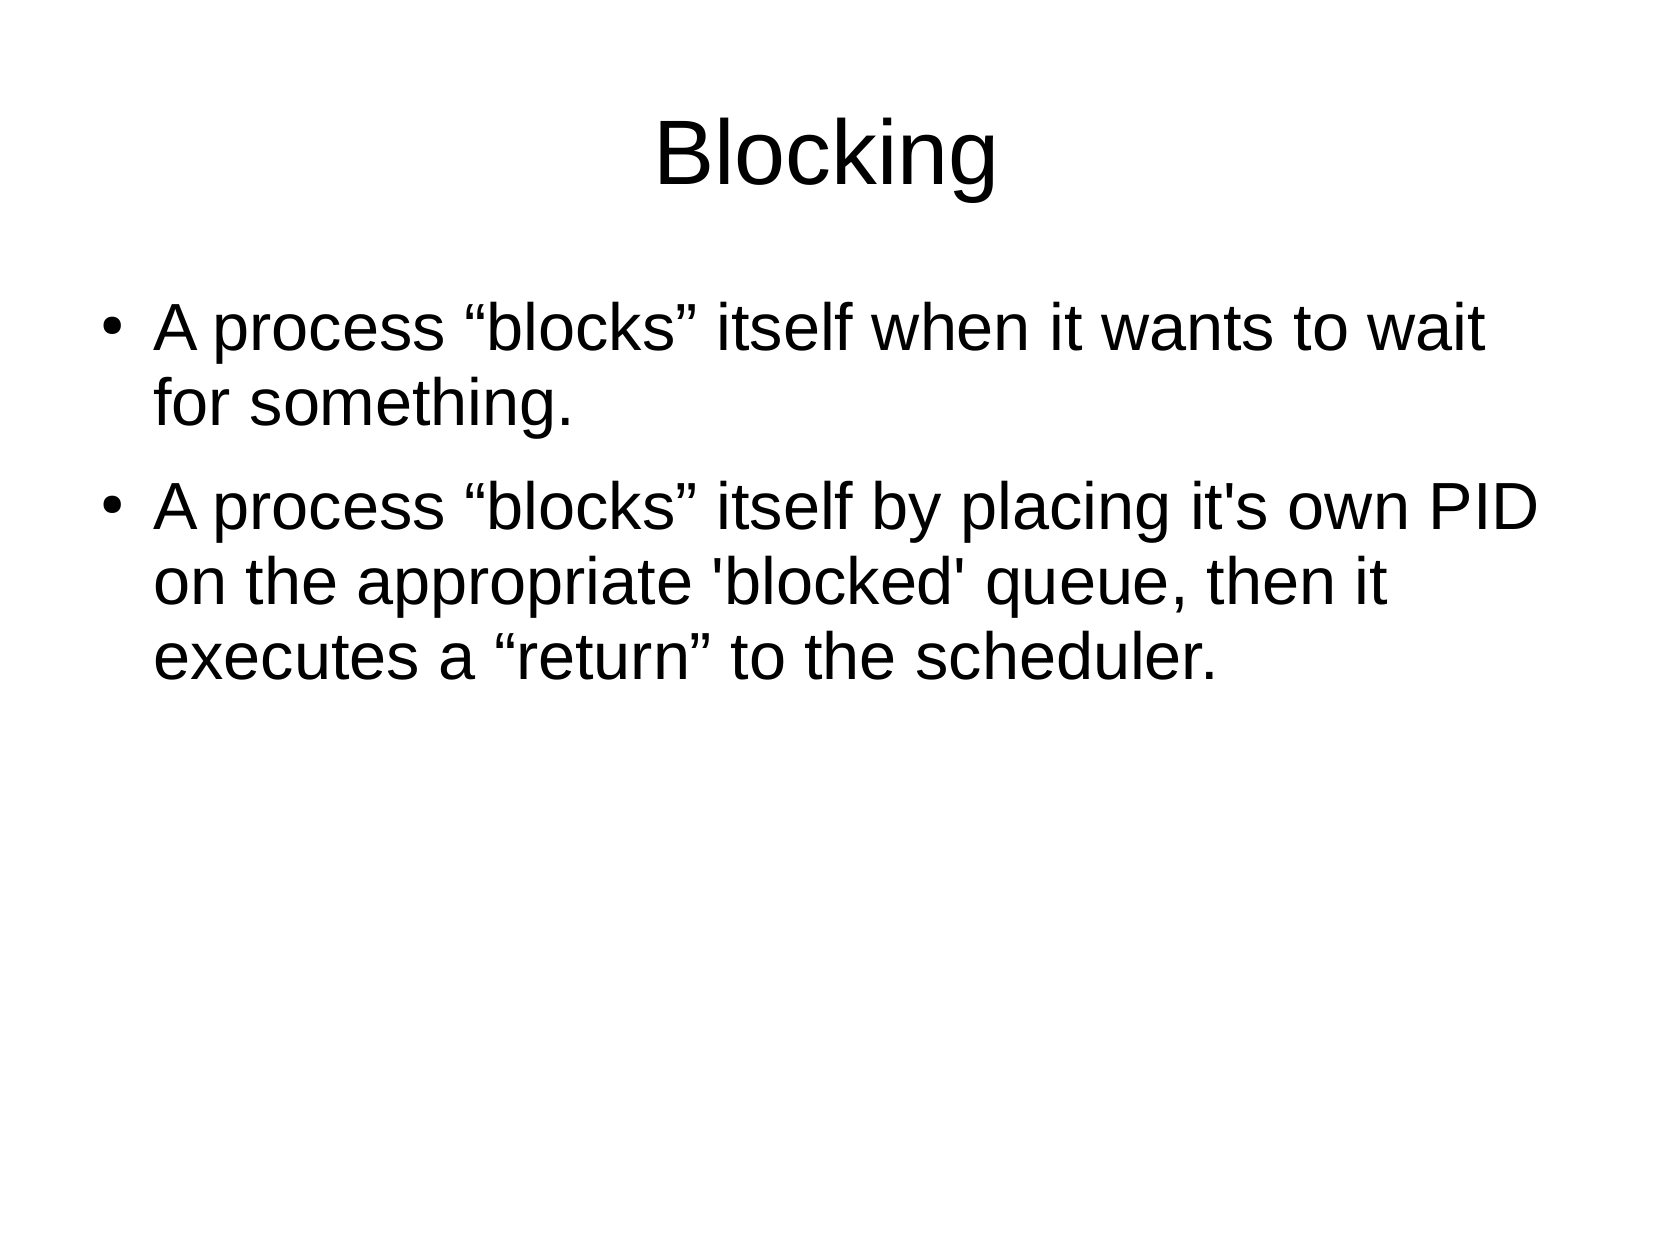

# Blocking
A process “blocks” itself when it wants to wait for something.
A process “blocks” itself by placing it's own PID on the appropriate 'blocked' queue, then it executes a “return” to the scheduler.